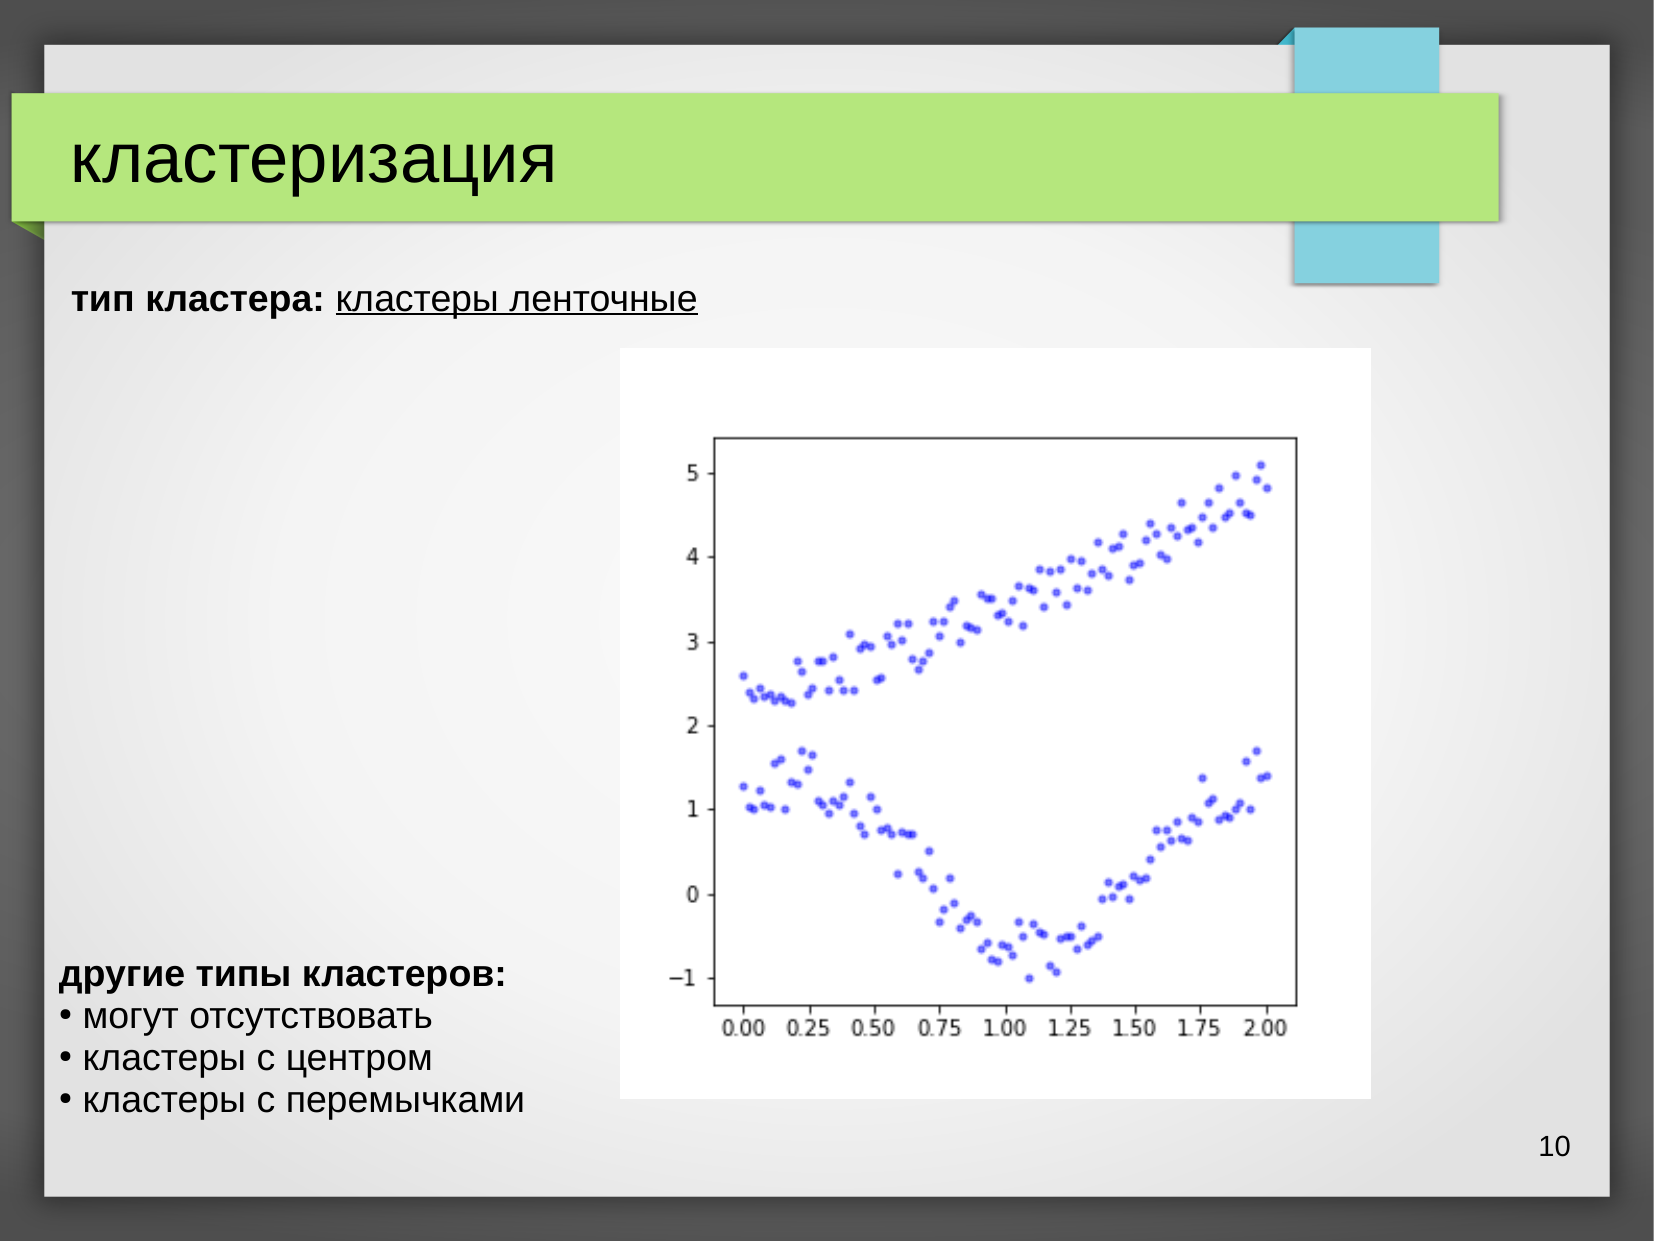

# кластеризация
тип кластера: кластеры ленточные
другие типы кластеров:
 могут отсутствовать
 кластеры с центром
 кластеры с перемычками
10